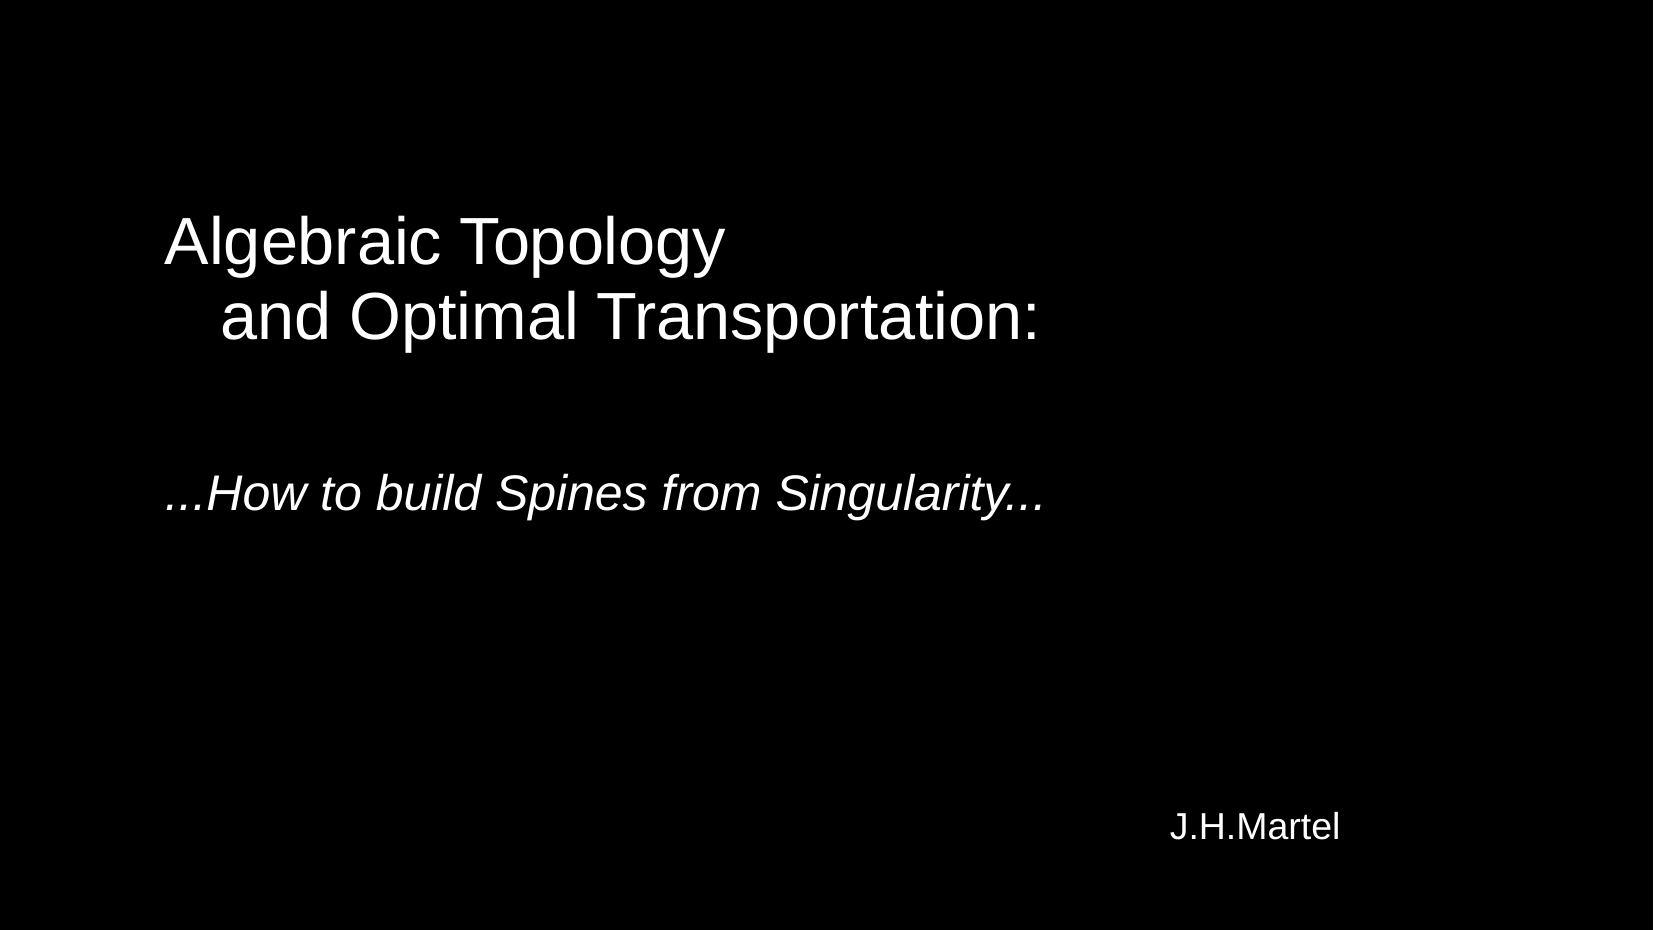

Algebraic Topology
 and Optimal Transportation:
...How to build Spines from Singularity...
J.H.Martel